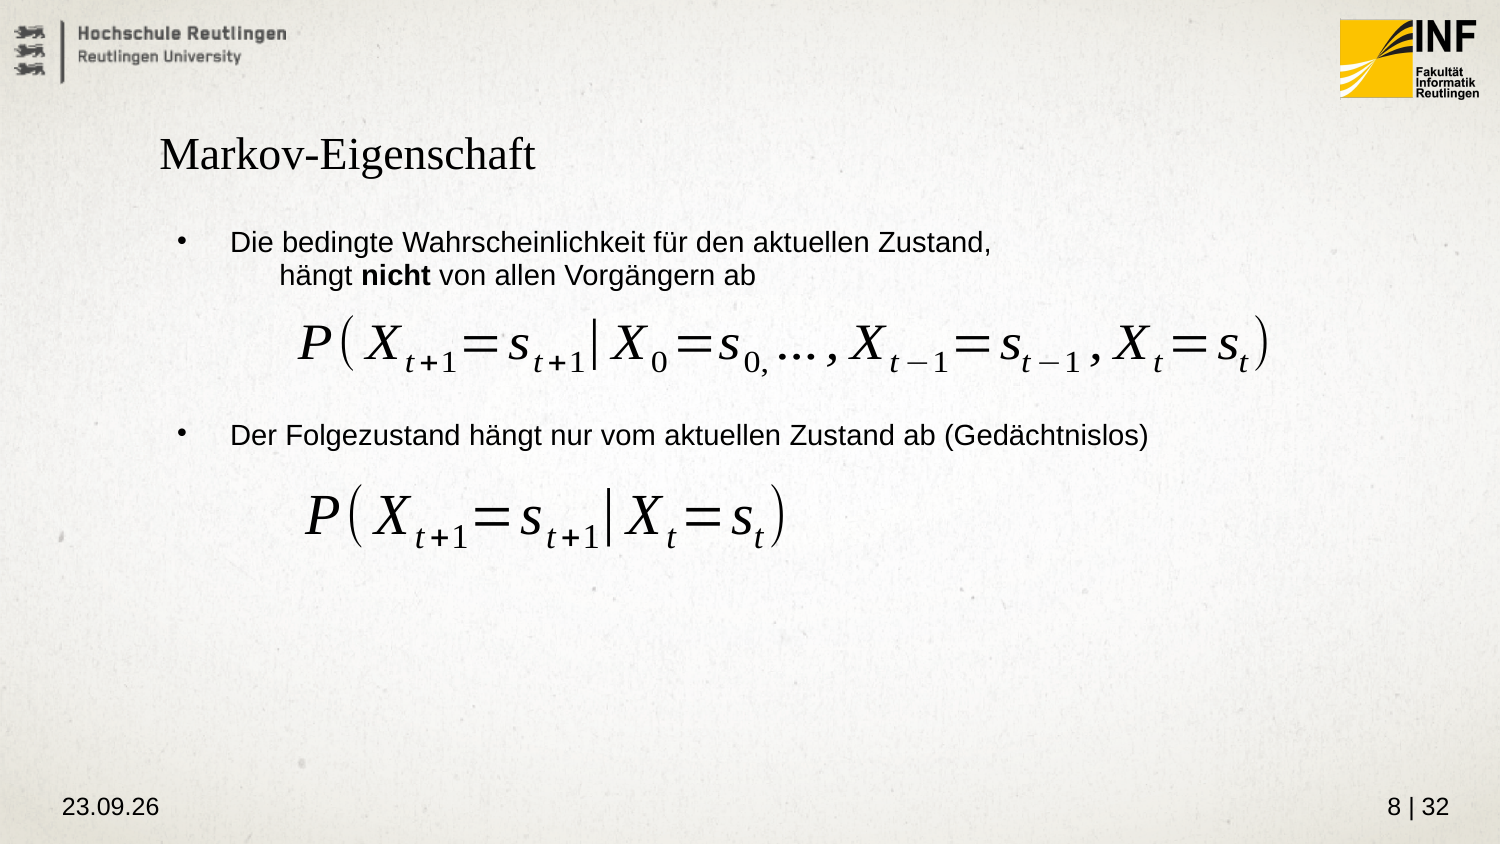

# Markov-Eigenschaft
Die bedingte Wahrscheinlichkeit für den aktuellen Zustand,
 hängt nicht von allen Vorgängern ab
Der Folgezustand hängt nur vom aktuellen Zustand ab (Gedächtnislos)